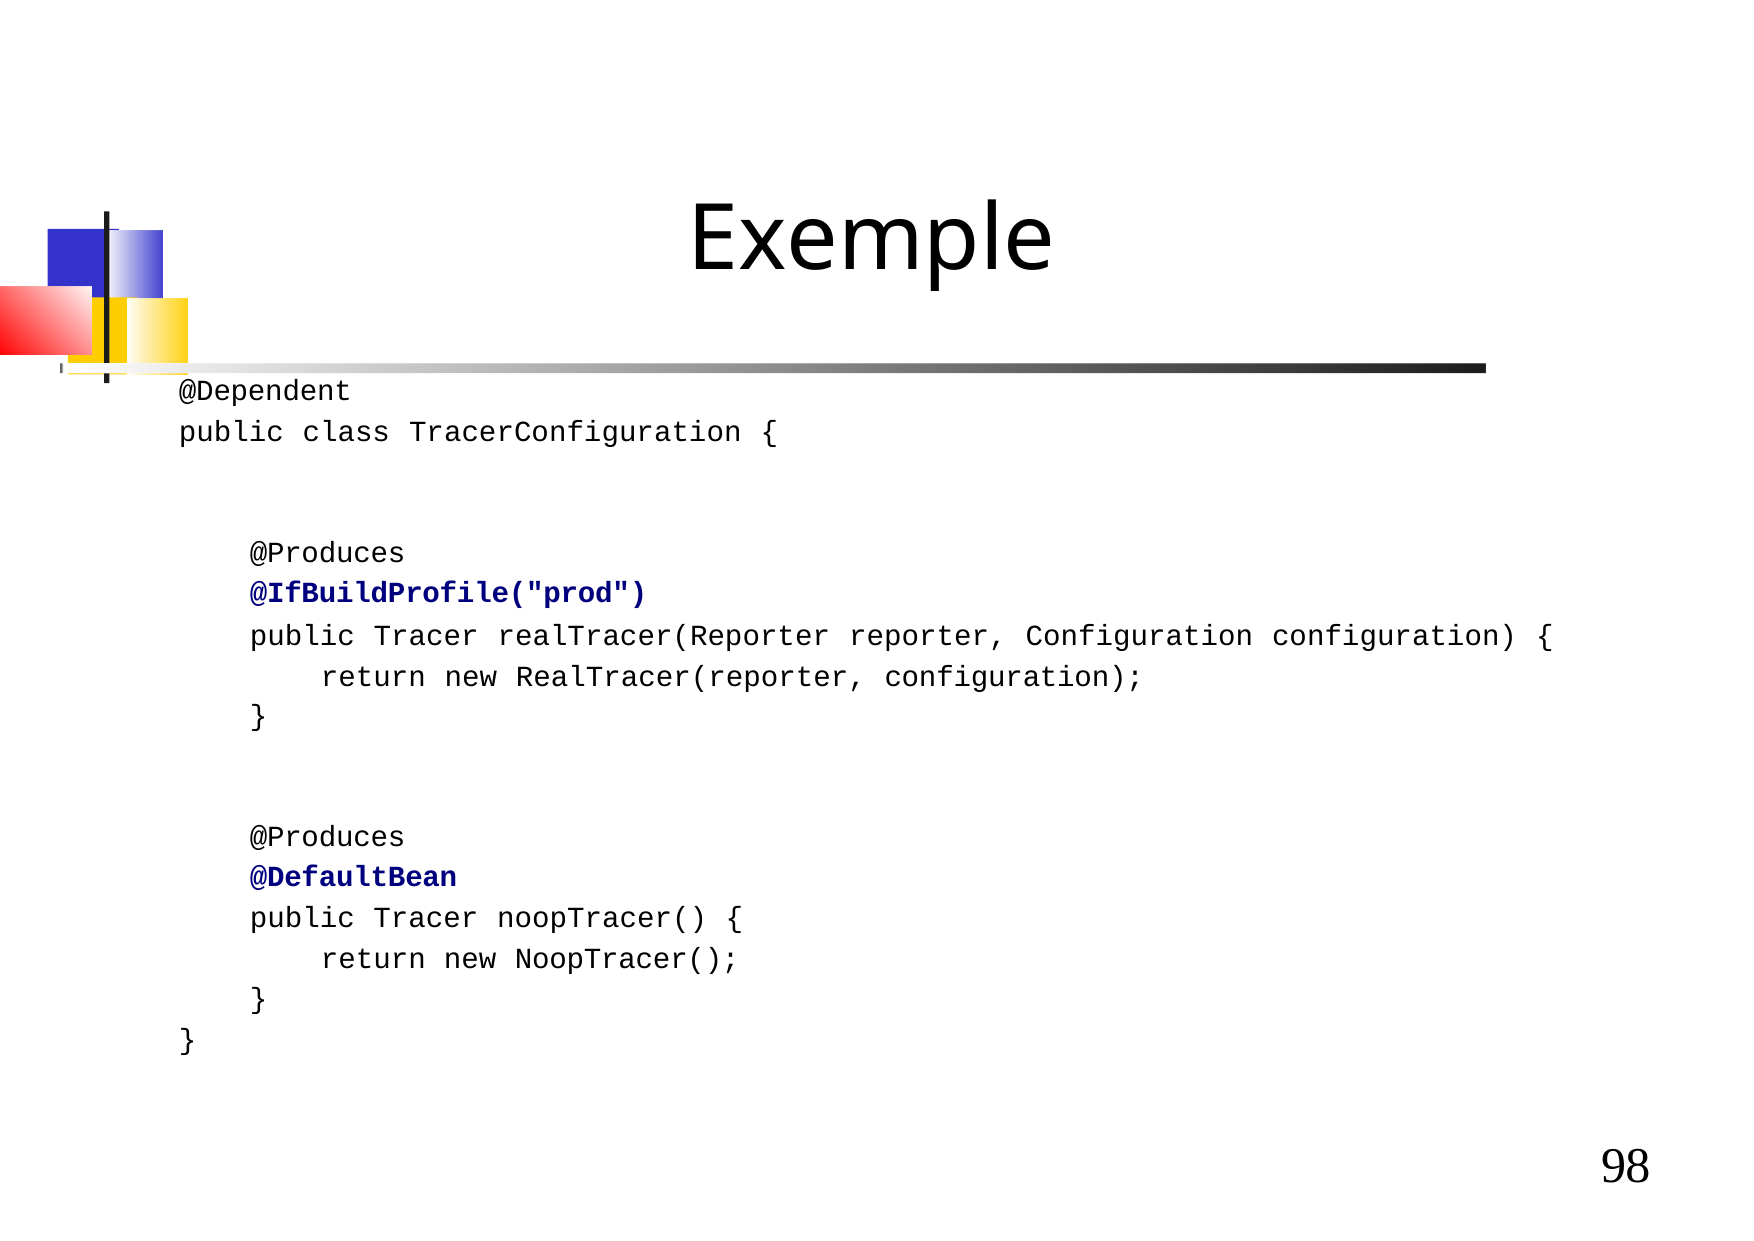

# Exemple
@Dependent
public class TracerConfiguration {
@Produces
@IfBuildProfile("prod")
public Tracer realTracer(Reporter reporter, Configuration configuration) { return new RealTracer(reporter, configuration);
}
@Produces
@DefaultBean
public Tracer noopTracer() { return new NoopTracer();
}
}
98